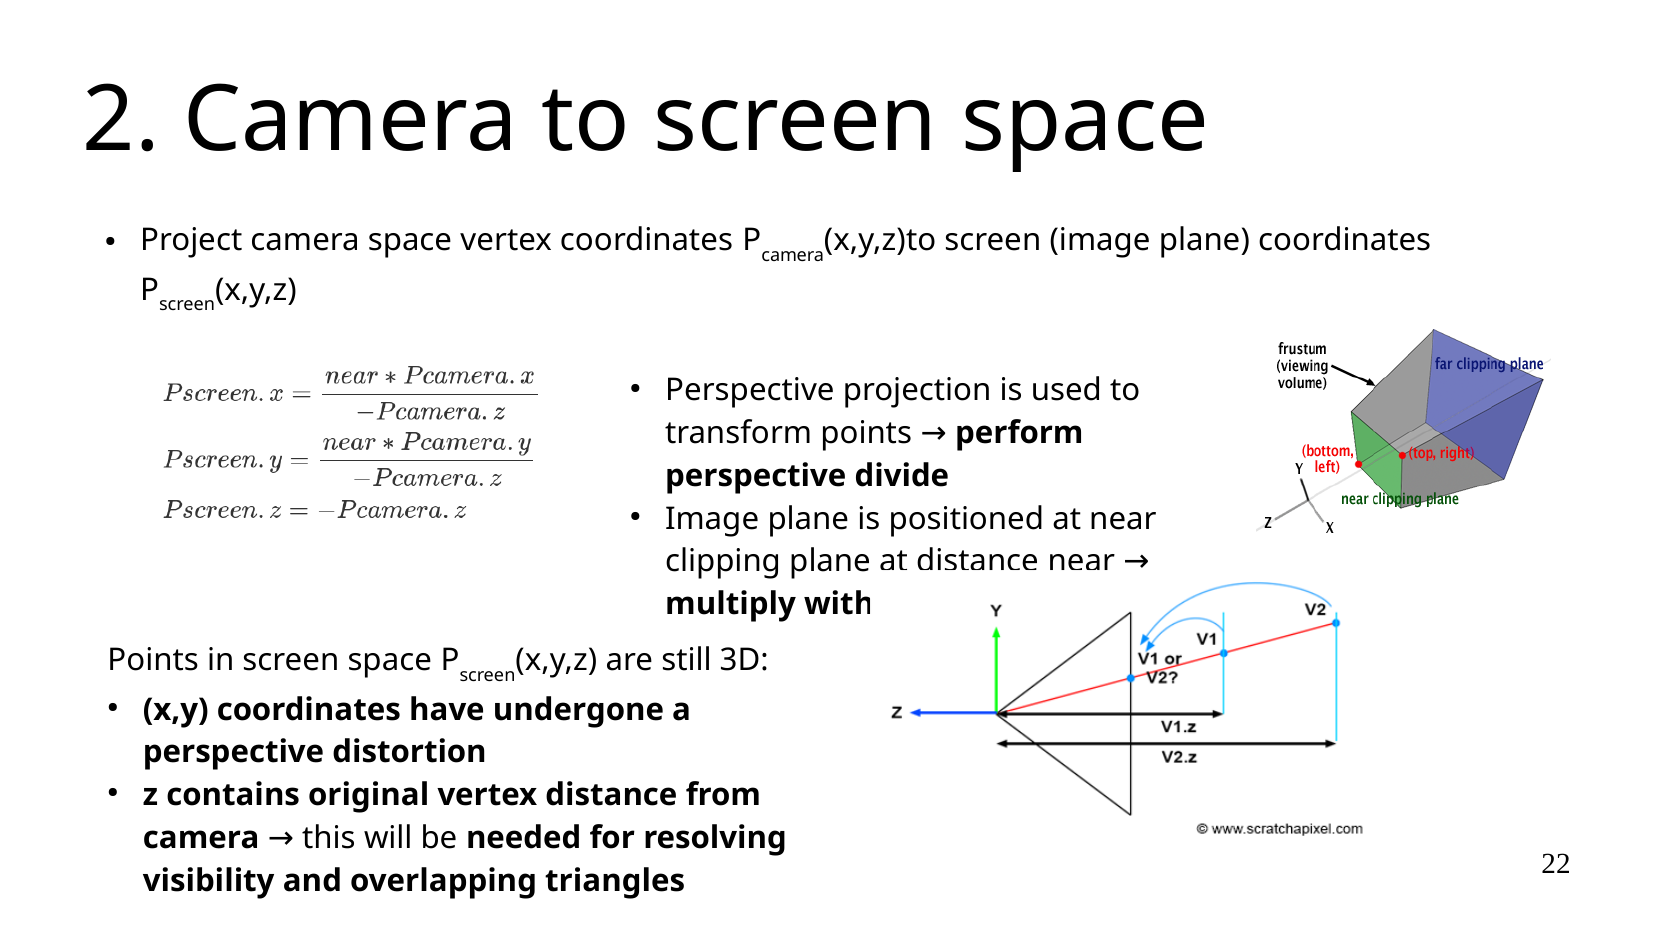

# 2. Camera to screen space
Project camera space vertex coordinates Pcamera(x,y,z)to screen (image plane) coordinates Pscreen(x,y,z)
Perspective projection is used to transform points → perform perspective divide
Image plane is positioned at near clipping plane at distance near → multiply with near
Points in screen space Pscreen(x,y,z) are still 3D:
(x,y) coordinates have undergone a perspective distortion
z contains original vertex distance from camera → this will be needed for resolving visibility and overlapping triangles
22